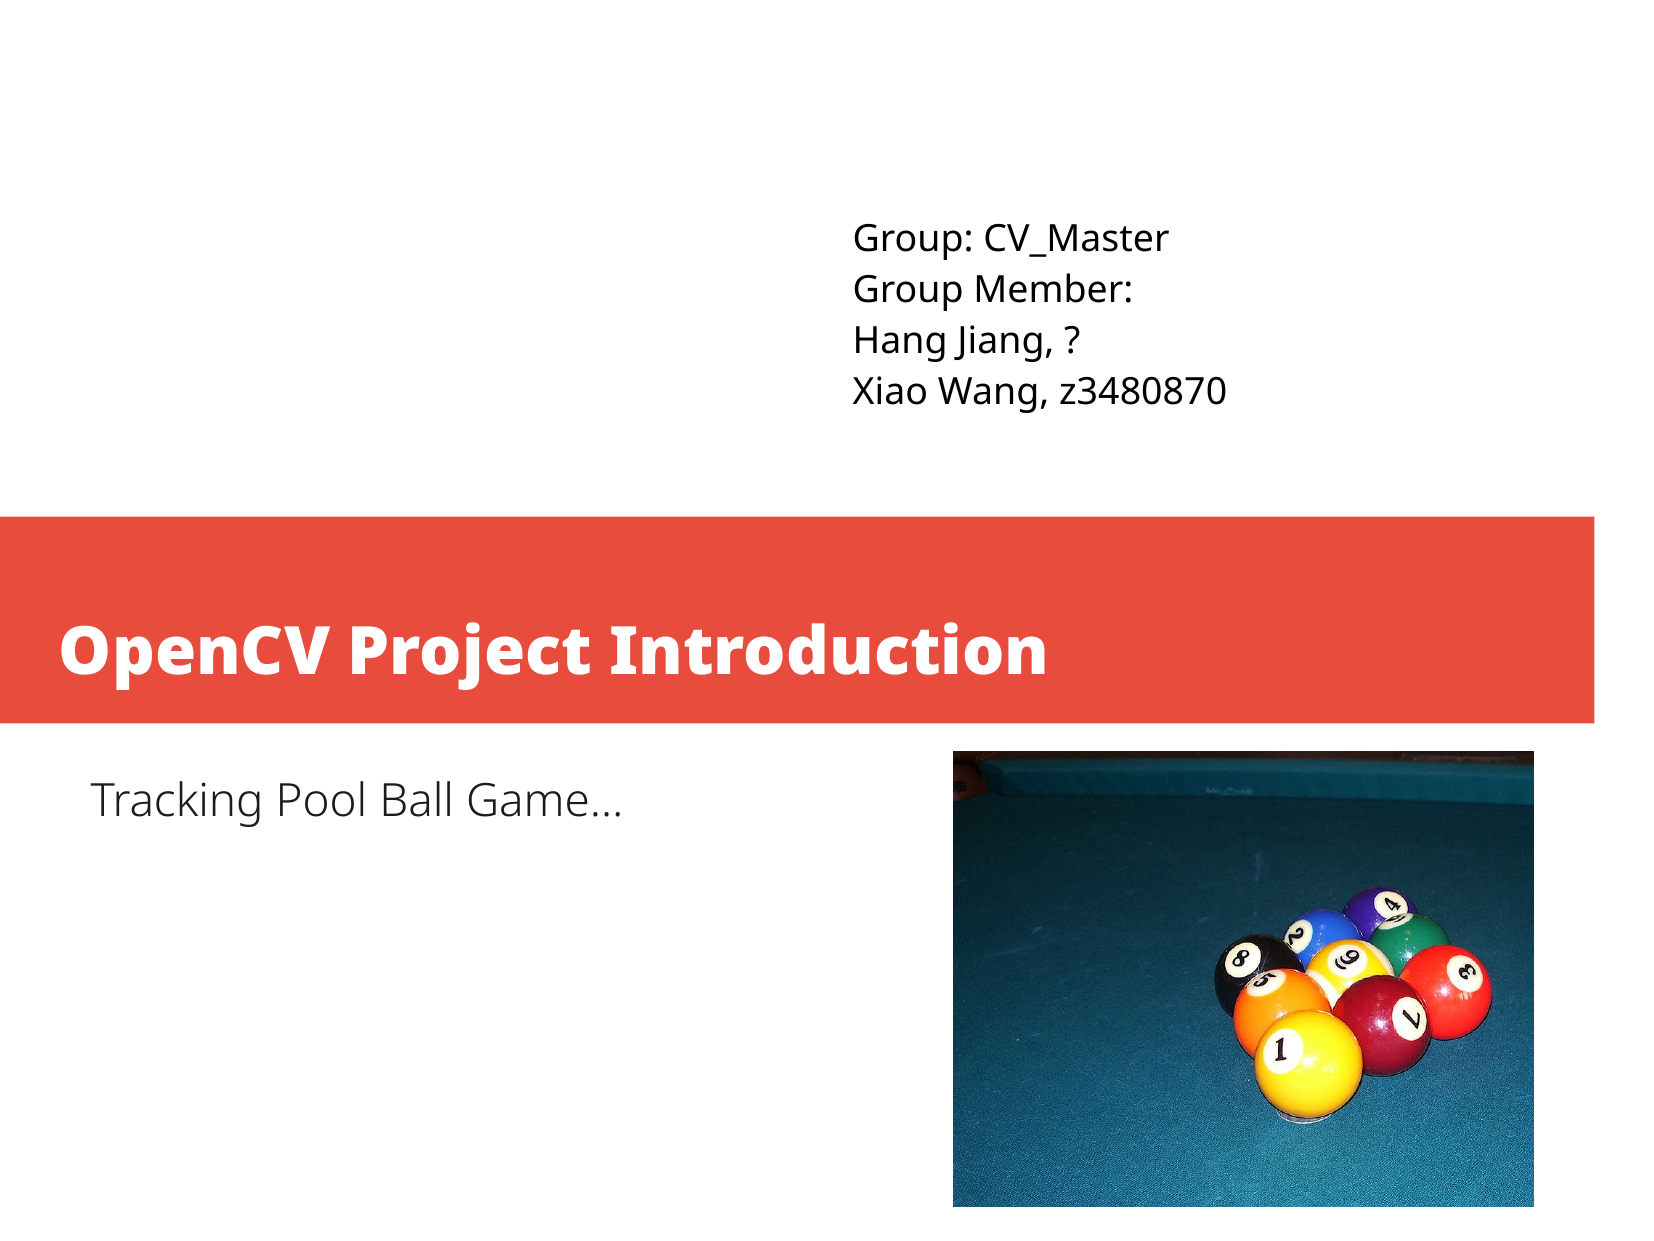

Group: CV_Master
Group Member:
Hang Jiang, ?
Xiao Wang, z3480870
# OpenCV Project Introduction
Tracking Pool Ball Game…